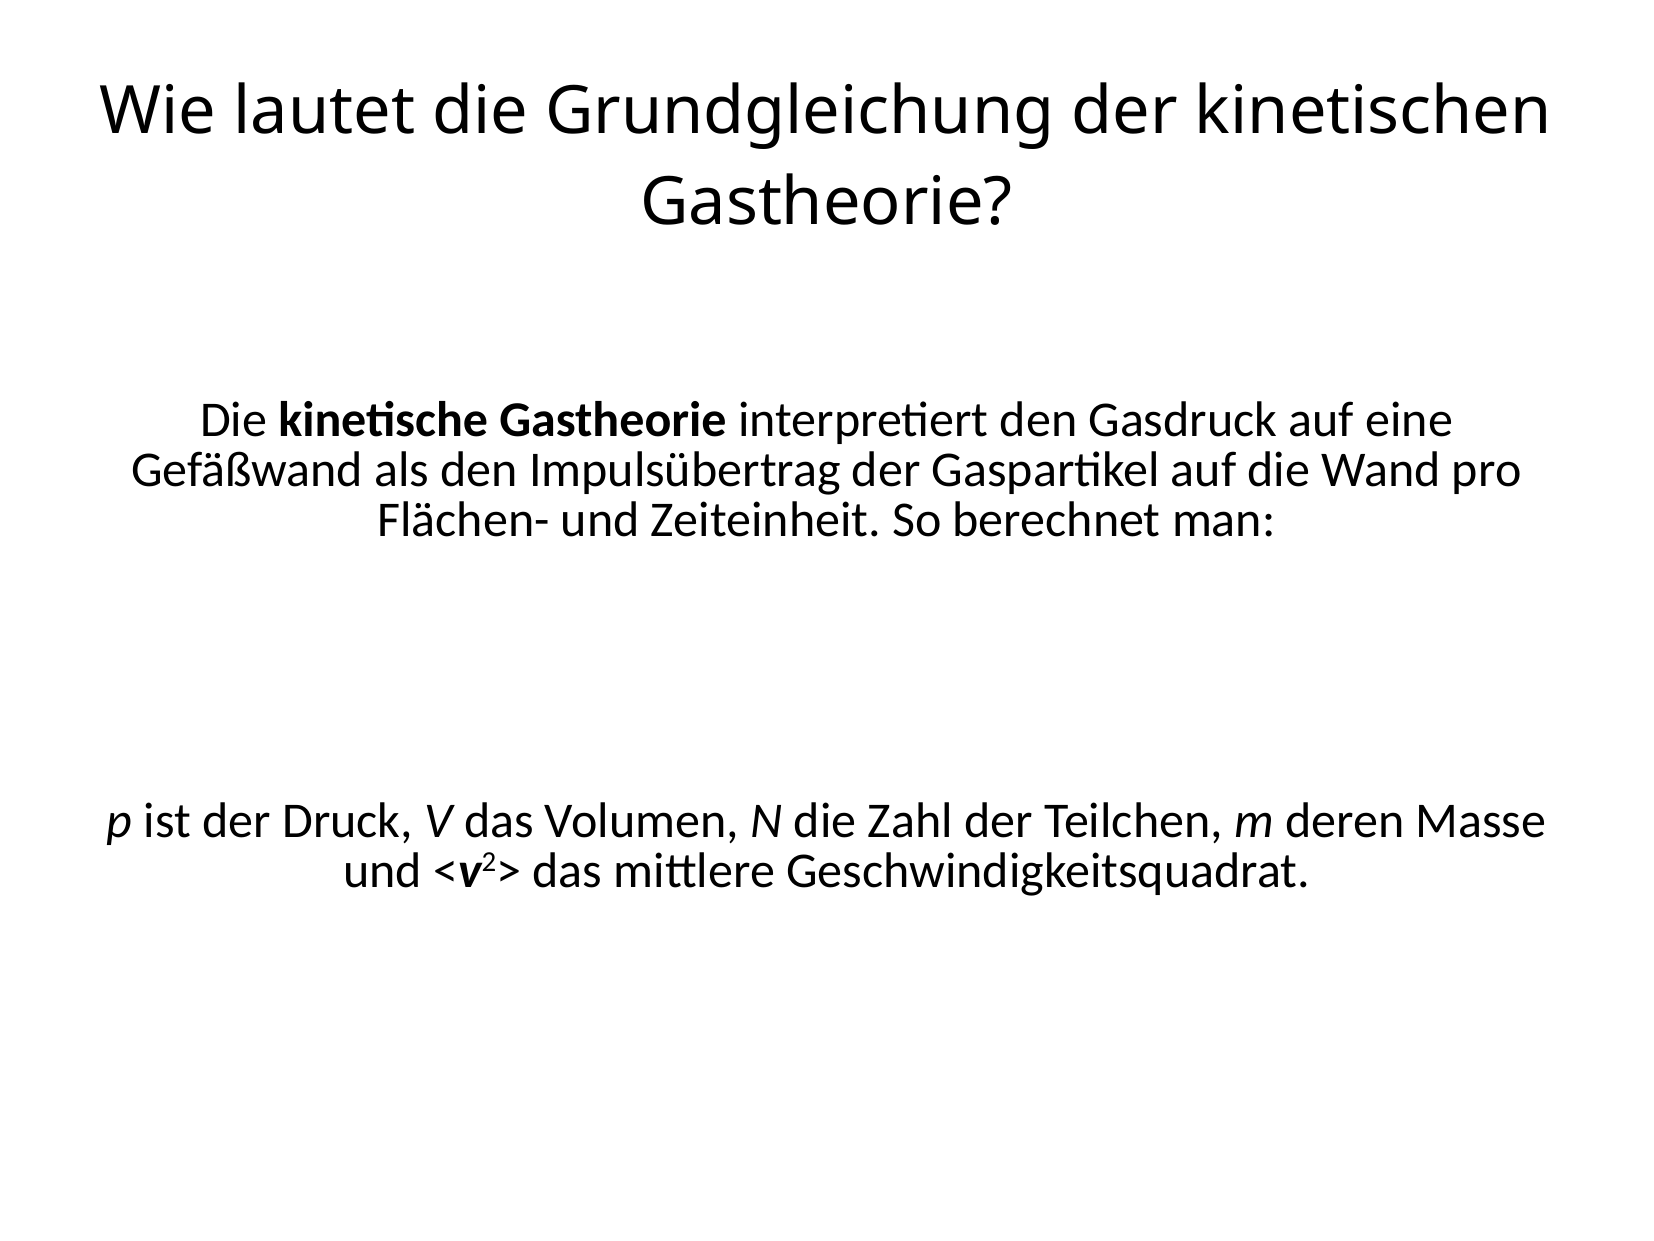

# Wie lautet die Grundgleichung der kinetischen Gastheorie?
Die kinetische Gastheorie interpretiert den Gasdruck auf eine Gefäßwand als den Impulsübertrag der Gaspartikel auf die Wand pro Flächen- und Zeiteinheit. So berechnet man:
p ist der Druck, V das Volumen, N die Zahl der Teilchen, m deren Masse und <v2> das mittlere Geschwindigkeitsquadrat.